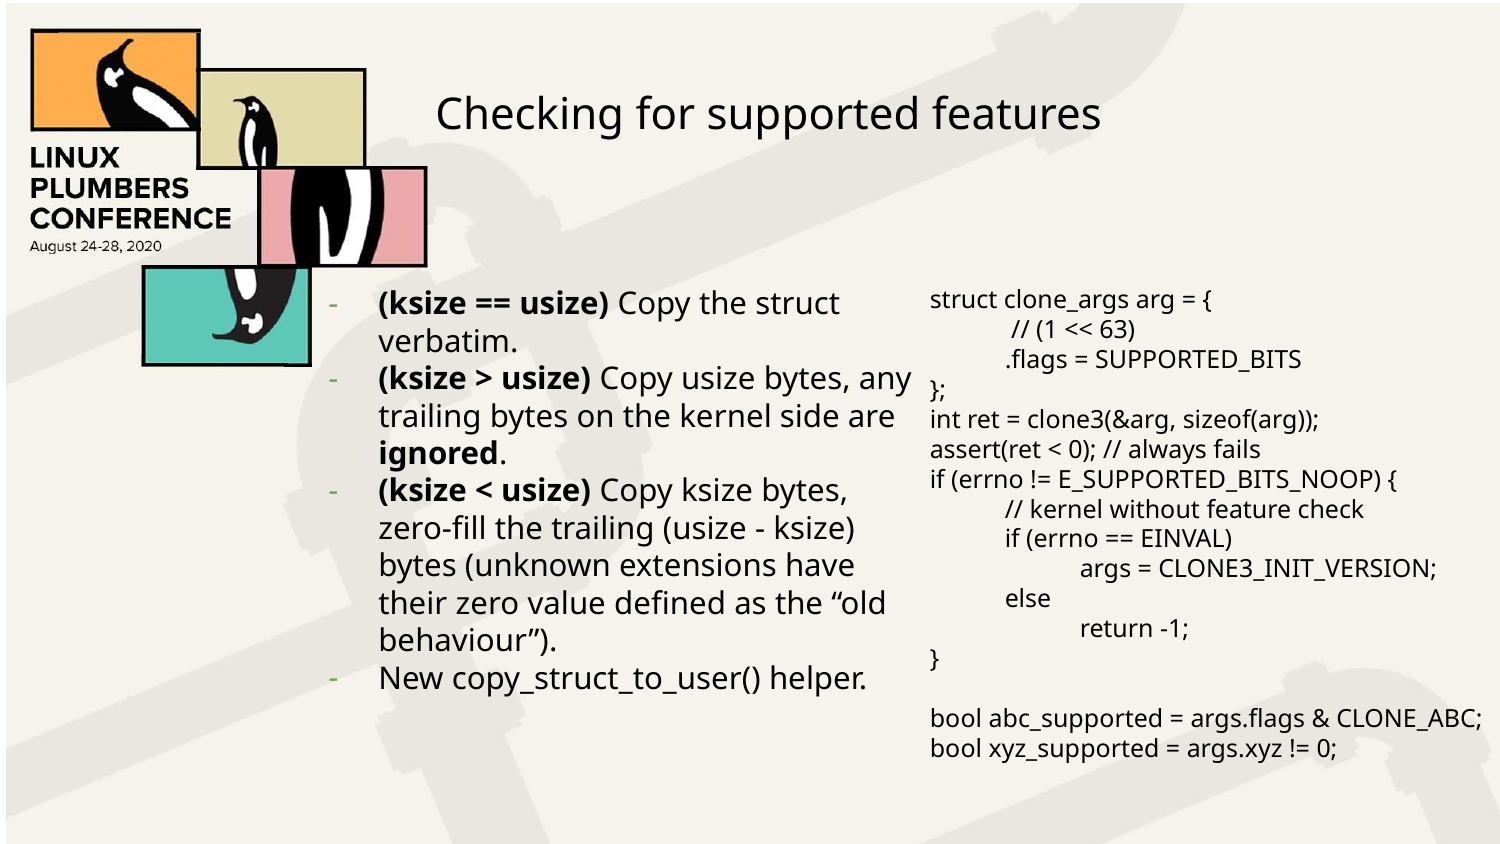

# Checking for supported features
struct clone_args arg = {
	 // (1 << 63)
	.flags = SUPPORTED_BITS
};
int ret = clone3(&arg, sizeof(arg));
assert(ret < 0); // always fails
if (errno != E_SUPPORTED_BITS_NOOP) {
// kernel without feature check
	if (errno == EINVAL)
		args = CLONE3_INIT_VERSION;
	else
		return -1;
}
bool abc_supported = args.flags & CLONE_ABC;
bool xyz_supported = args.xyz != 0;
(ksize == usize) Copy the struct verbatim.
(ksize > usize) Copy usize bytes, any trailing bytes on the kernel side are ignored.
(ksize < usize) Copy ksize bytes, zero-fill the trailing (usize - ksize) bytes (unknown extensions have their zero value defined as the “old behaviour”).
New copy_struct_to_user() helper.